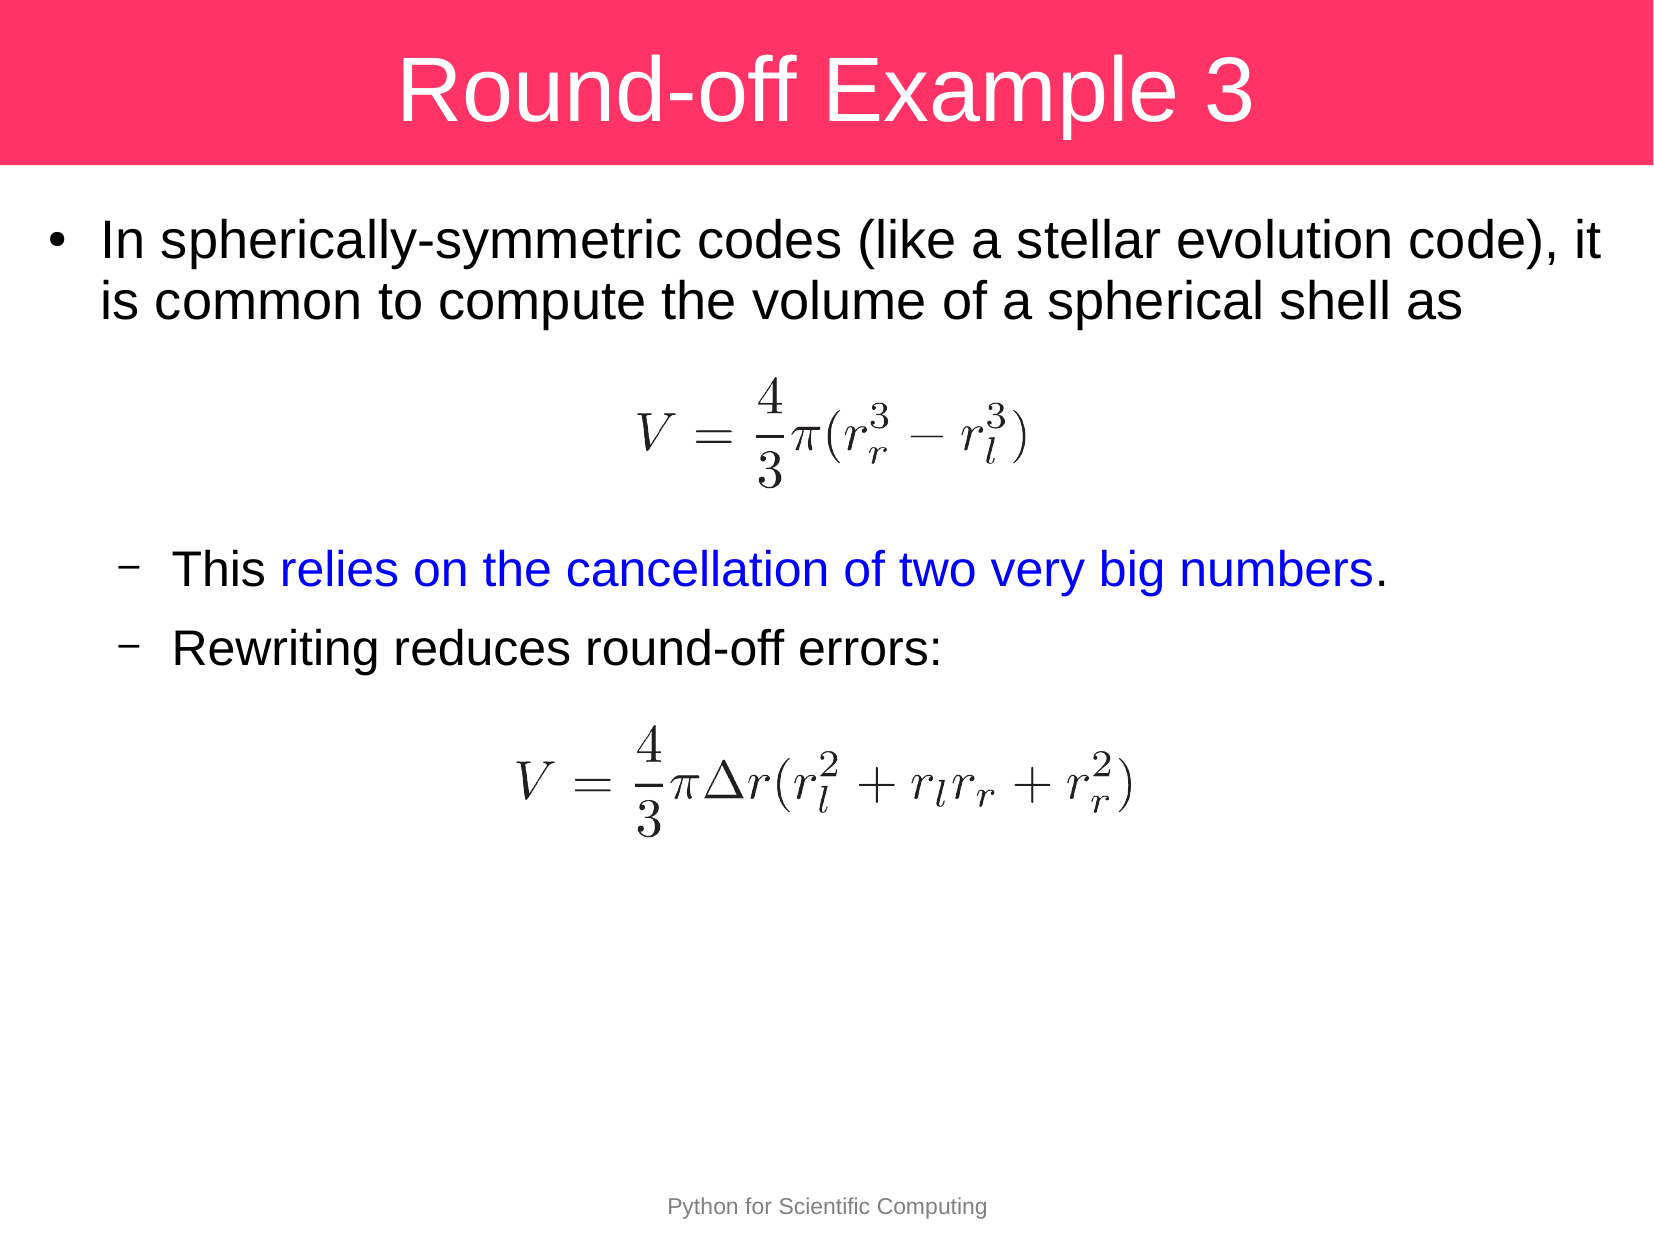

# Round-off Example 3
In spherically-symmetric codes (like a stellar evolution code), it is common to compute the volume of a spherical shell as
This relies on the cancellation of two very big numbers.
Rewriting reduces round-off errors: